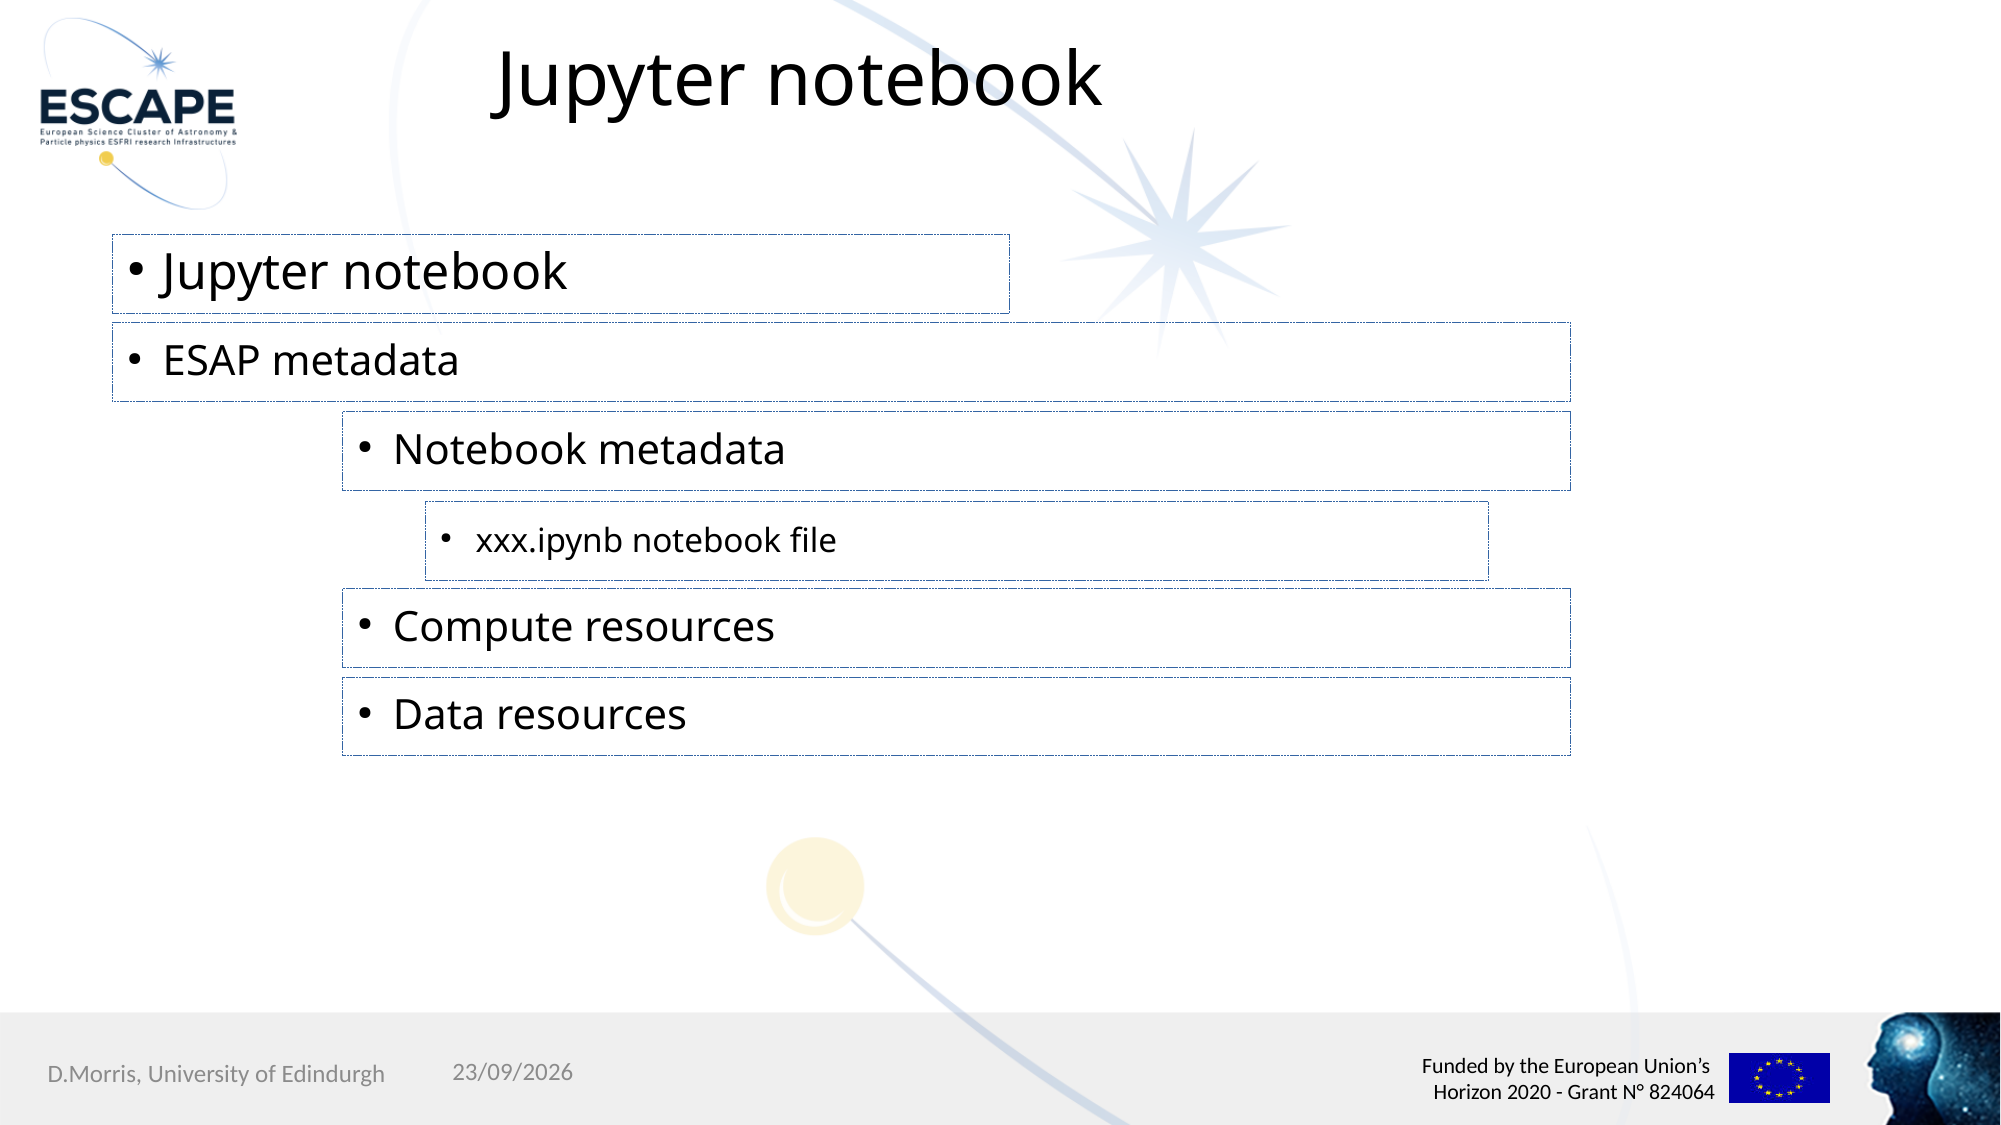

# Jupyter notebook
Jupyter notebook
ESAP metadata
Notebook metadata
xxx.ipynb notebook file
Compute resources
Data resources
D.Morris, University of Edindurgh